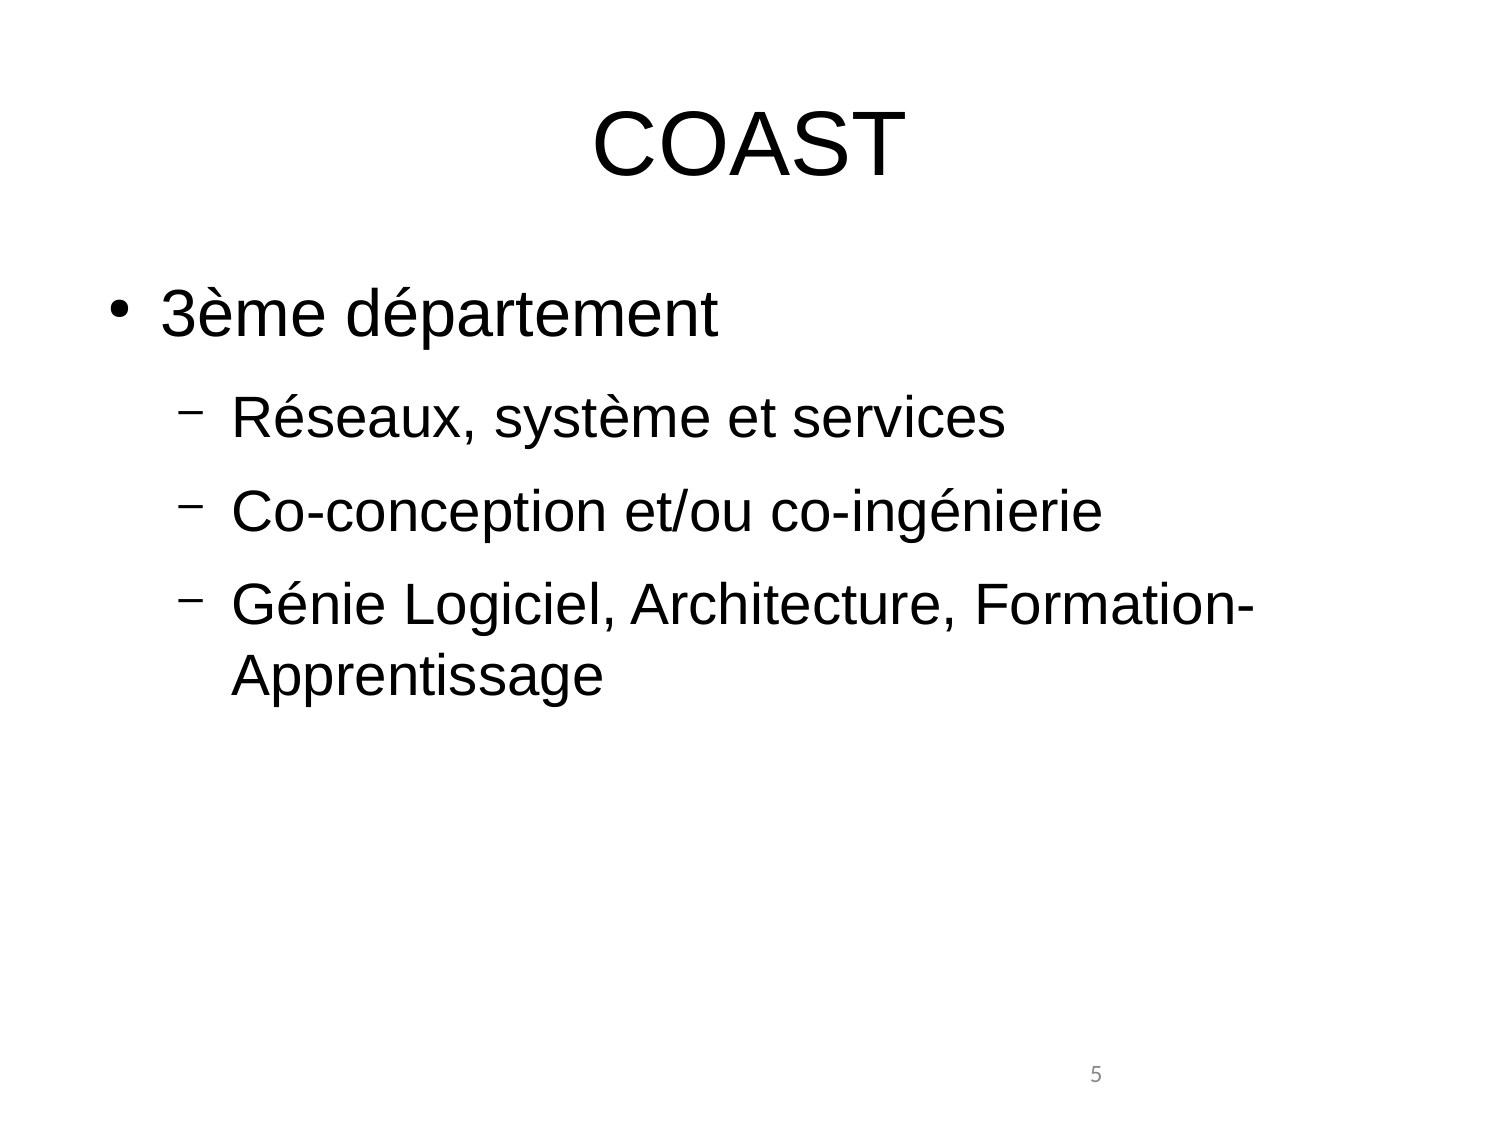

# COAST
3ème département
Réseaux, système et services
Co-conception et/ou co-ingénierie
Génie Logiciel, Architecture, Formation-Apprentissage
5